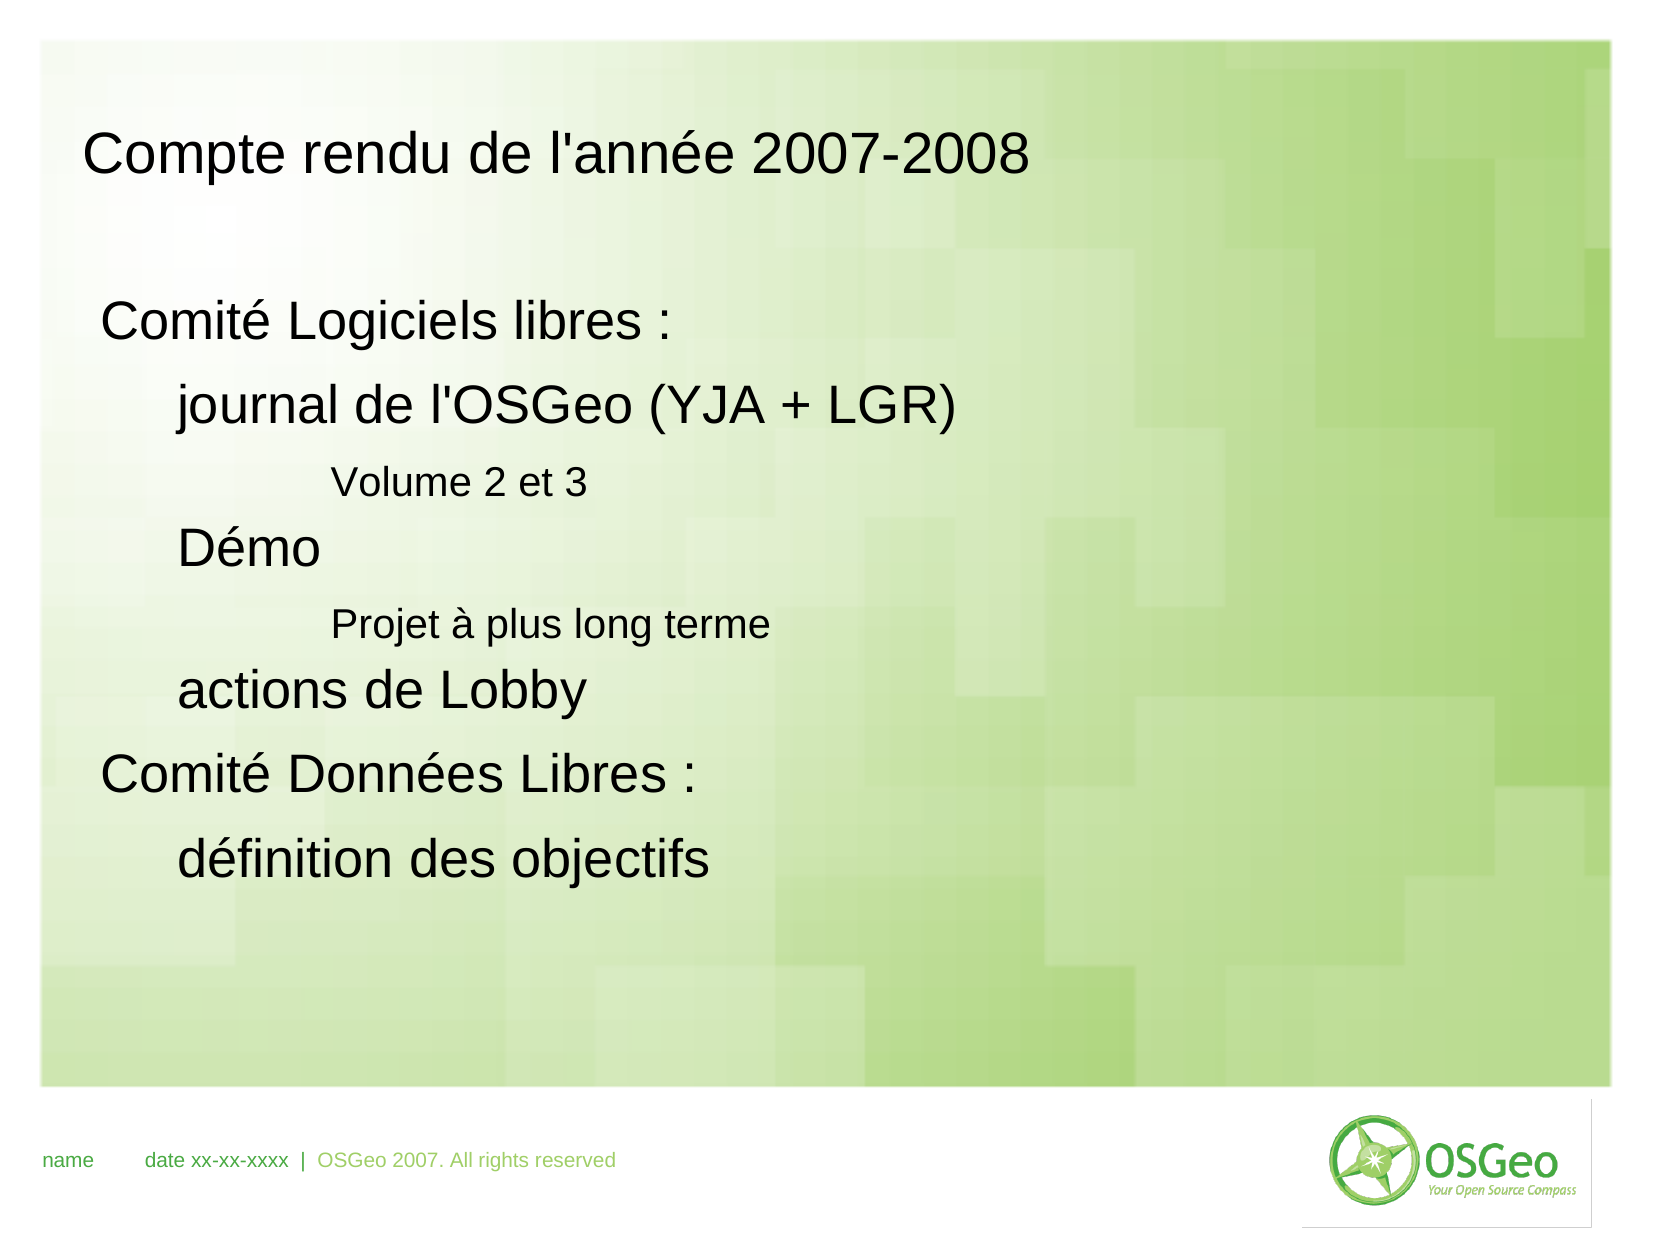

# Compte rendu de l'année 2007-2008
Comité Logiciels libres :
journal de l'OSGeo (YJA + LGR)
Volume 2 et 3
Démo
Projet à plus long terme
actions de Lobby
Comité Données Libres :
définition des objectifs